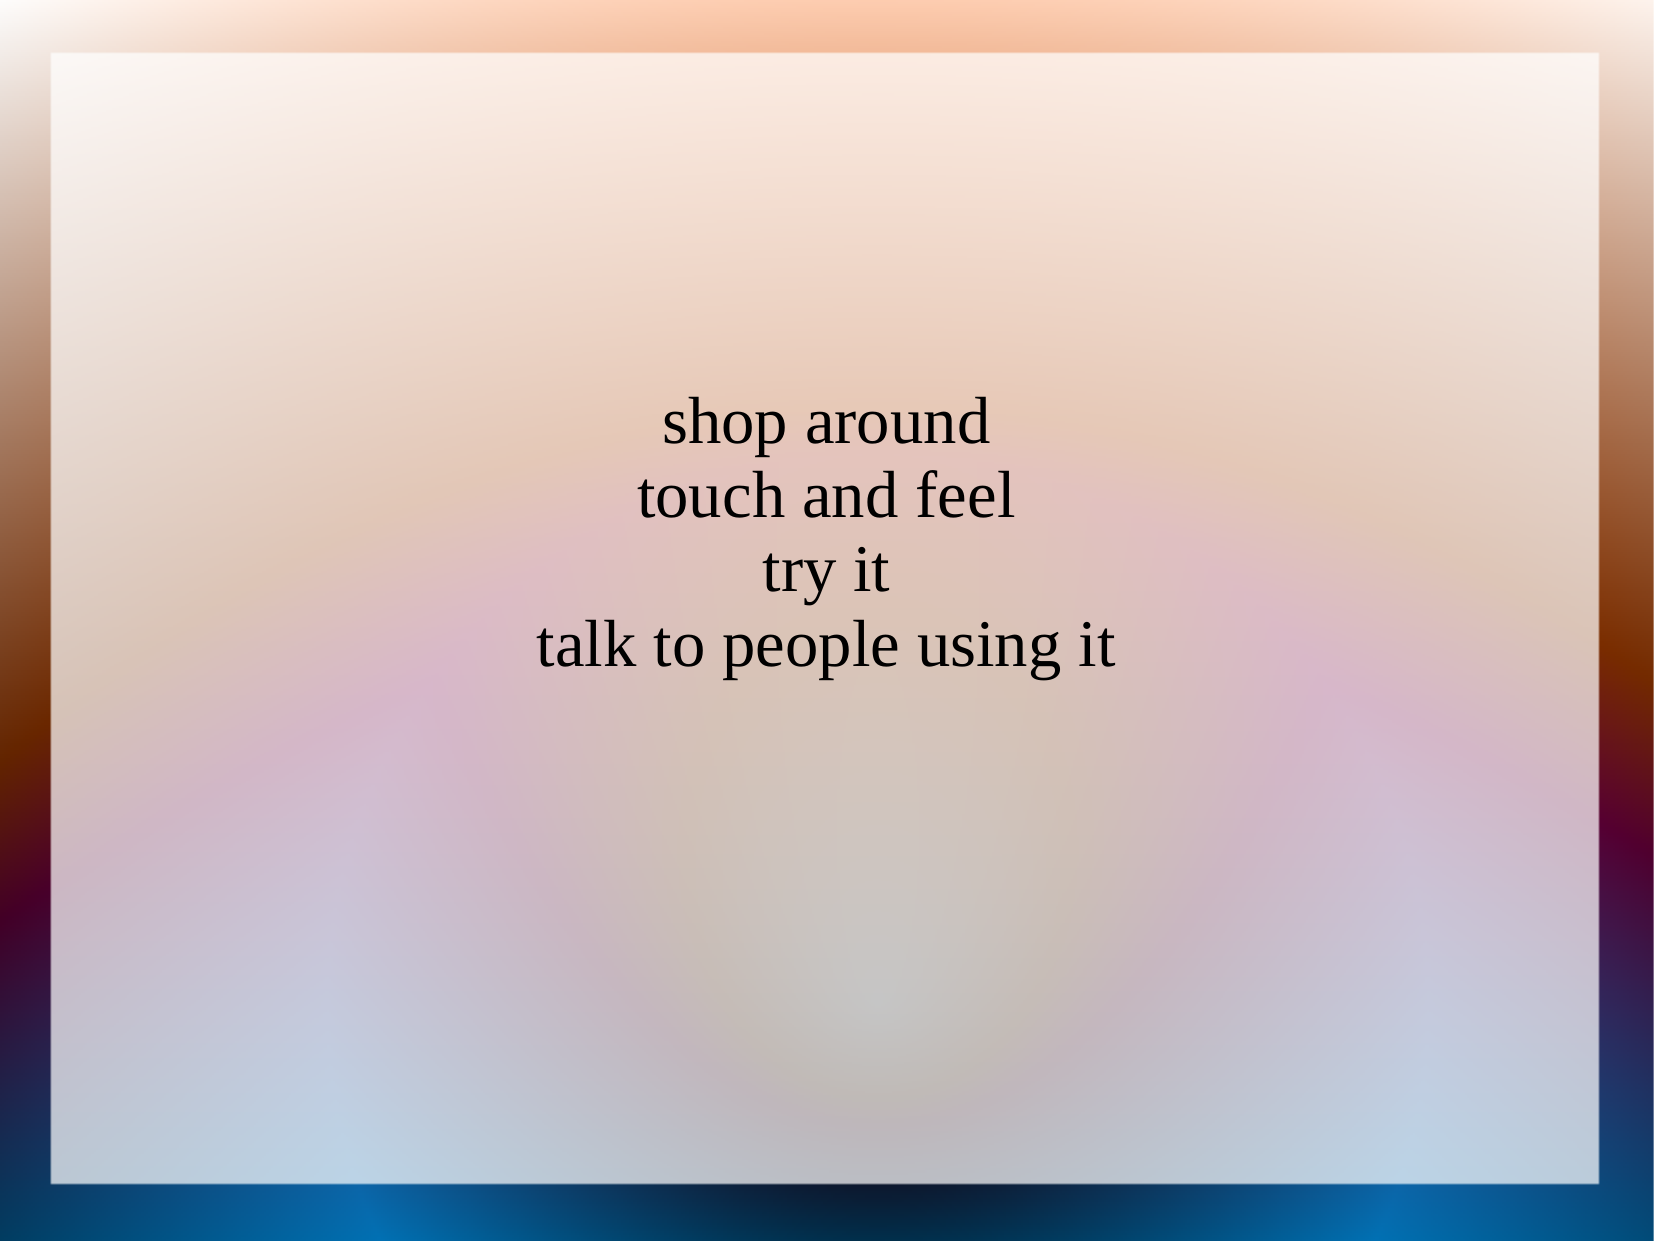

# shop around
touch and feel
try it
talk to people using it